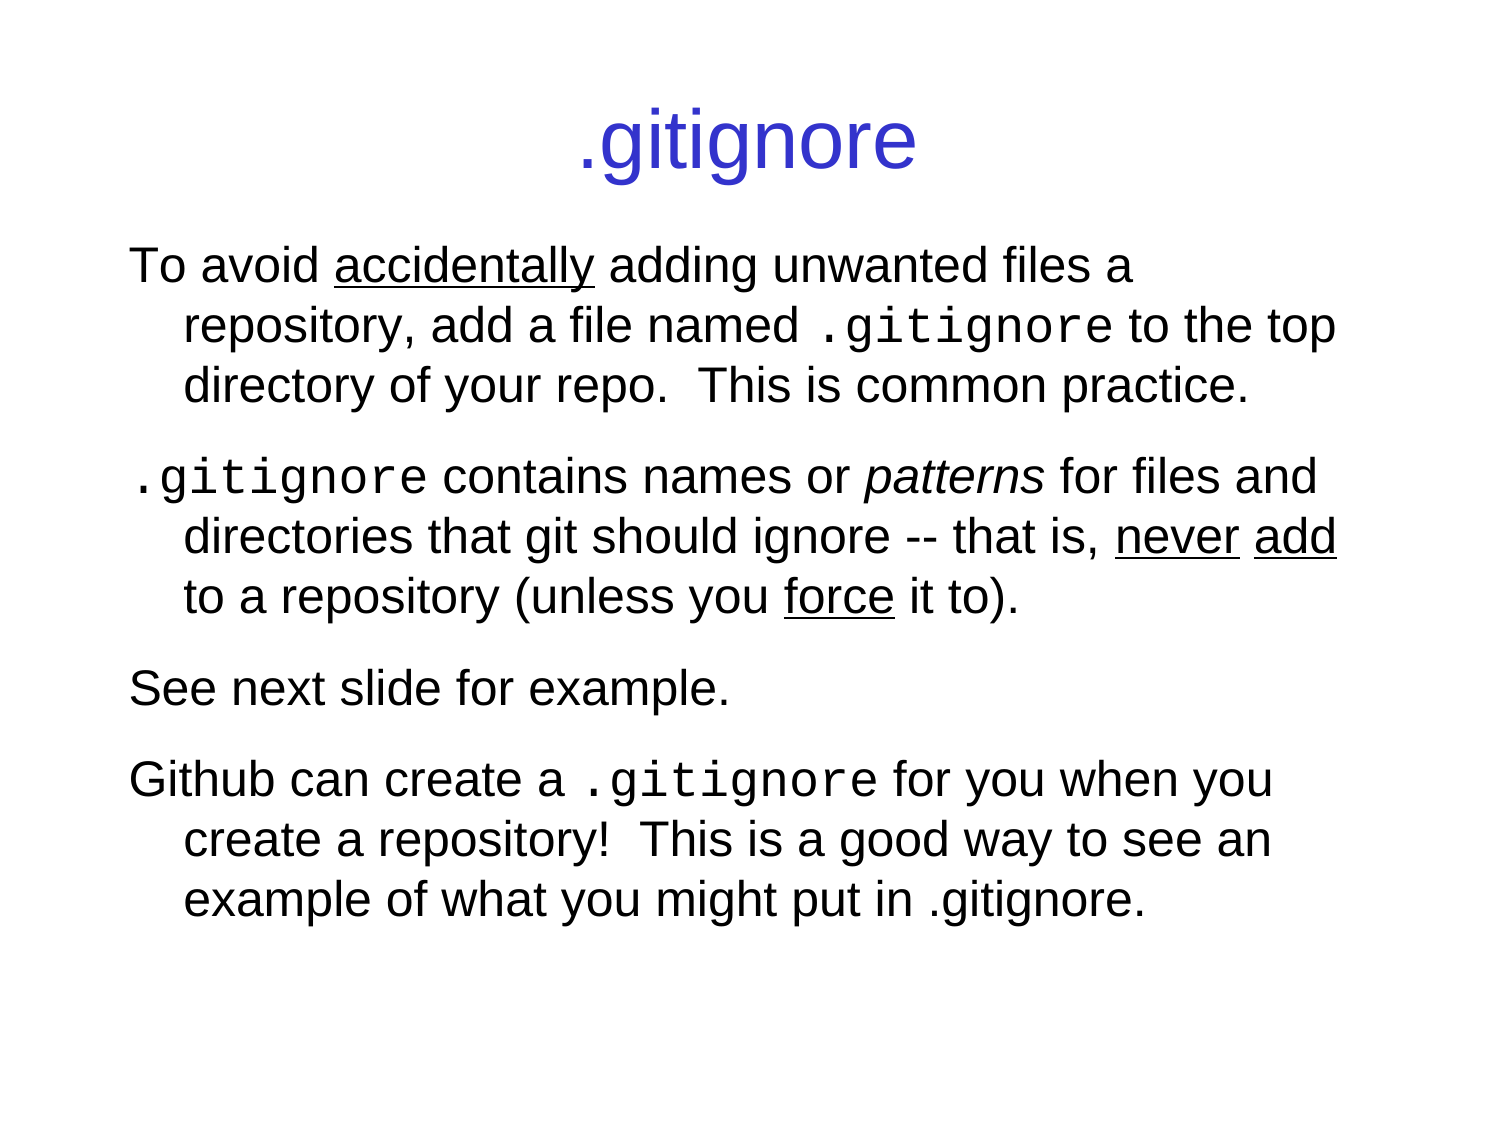

# .gitignore
To avoid accidentally adding unwanted files a repository, add a file named .gitignore to the top directory of your repo. This is common practice.
.gitignore contains names or patterns for files and directories that git should ignore -- that is, never add to a repository (unless you force it to).
See next slide for example.
Github can create a .gitignore for you when you create a repository! This is a good way to see an example of what you might put in .gitignore.